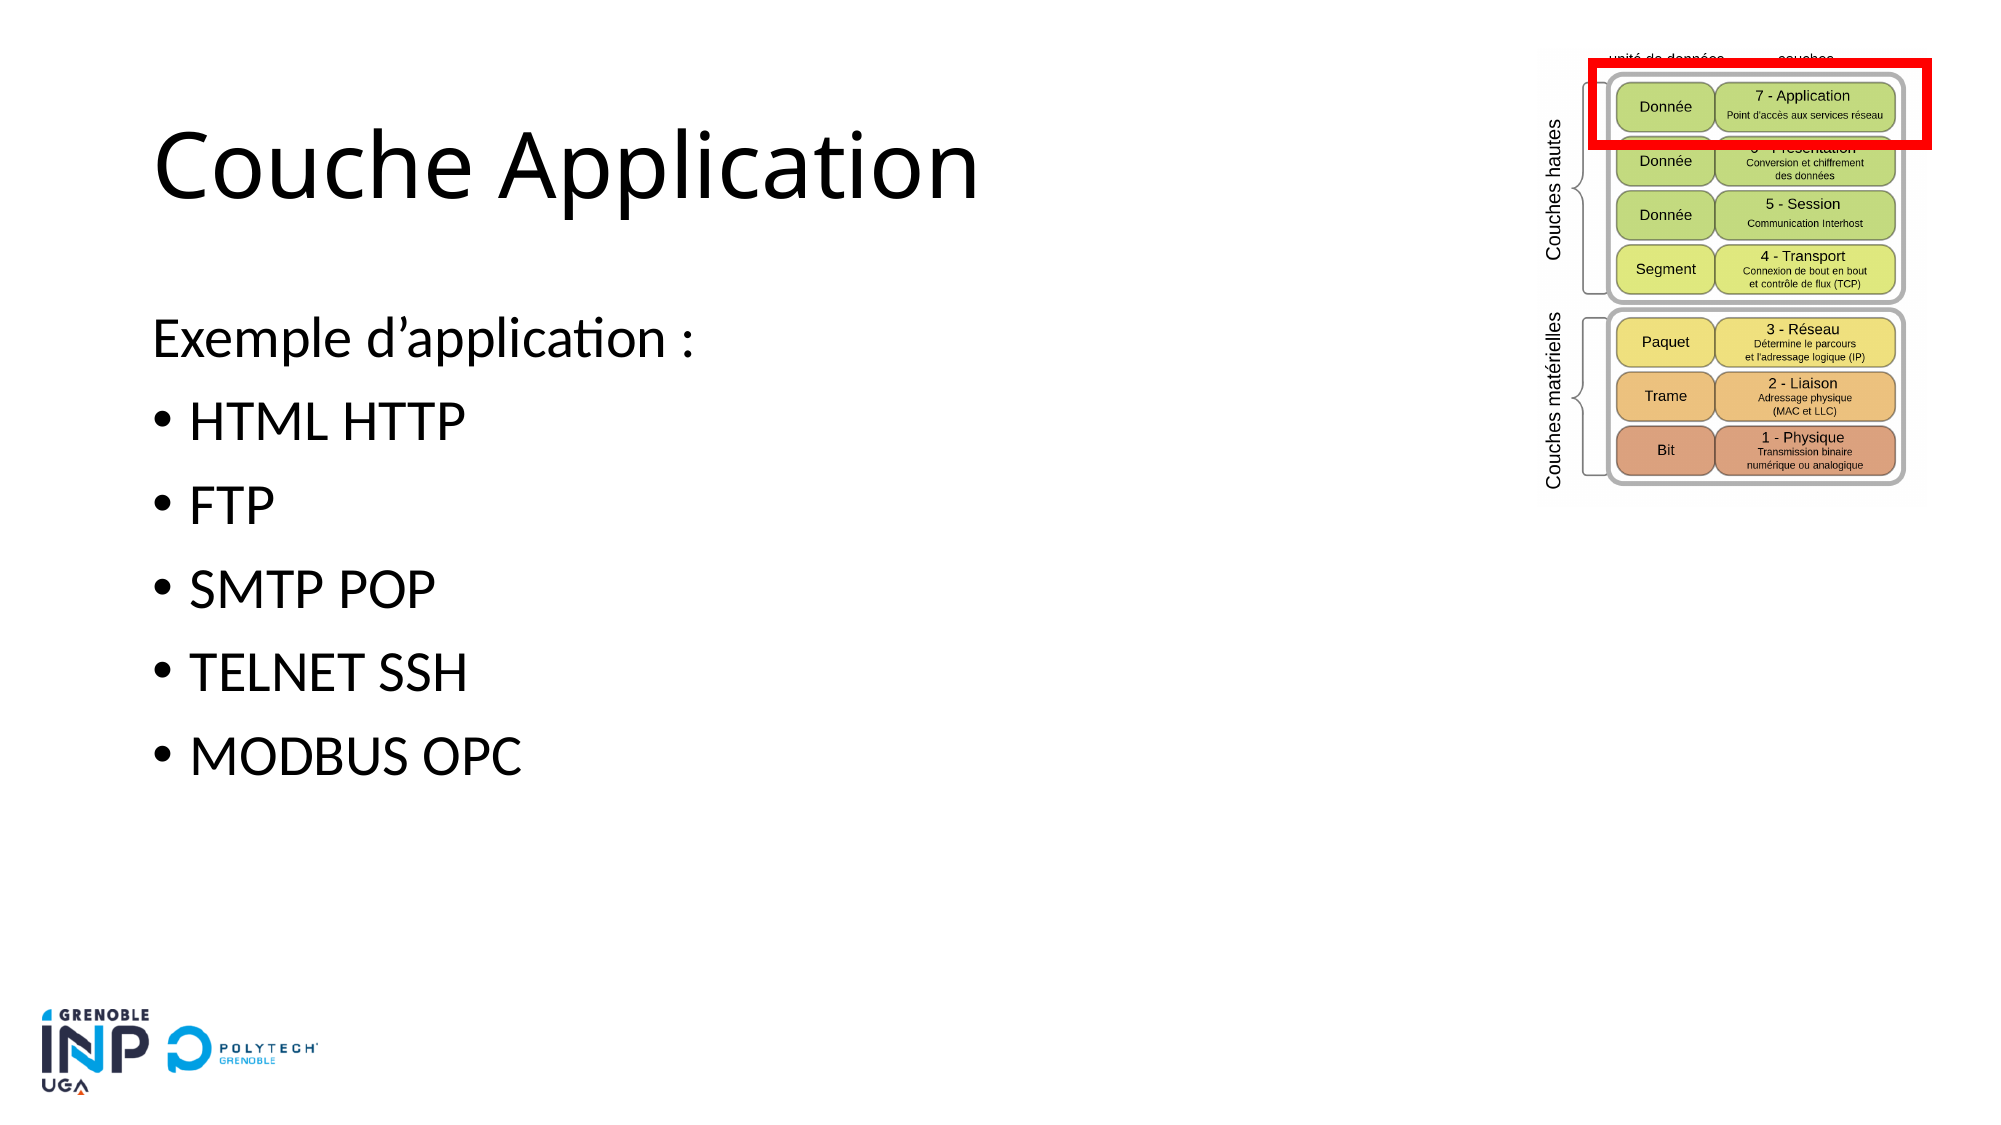

# Couche Application
Exemple d’application :
HTML HTTP
FTP
SMTP POP
TELNET SSH
MODBUS OPC